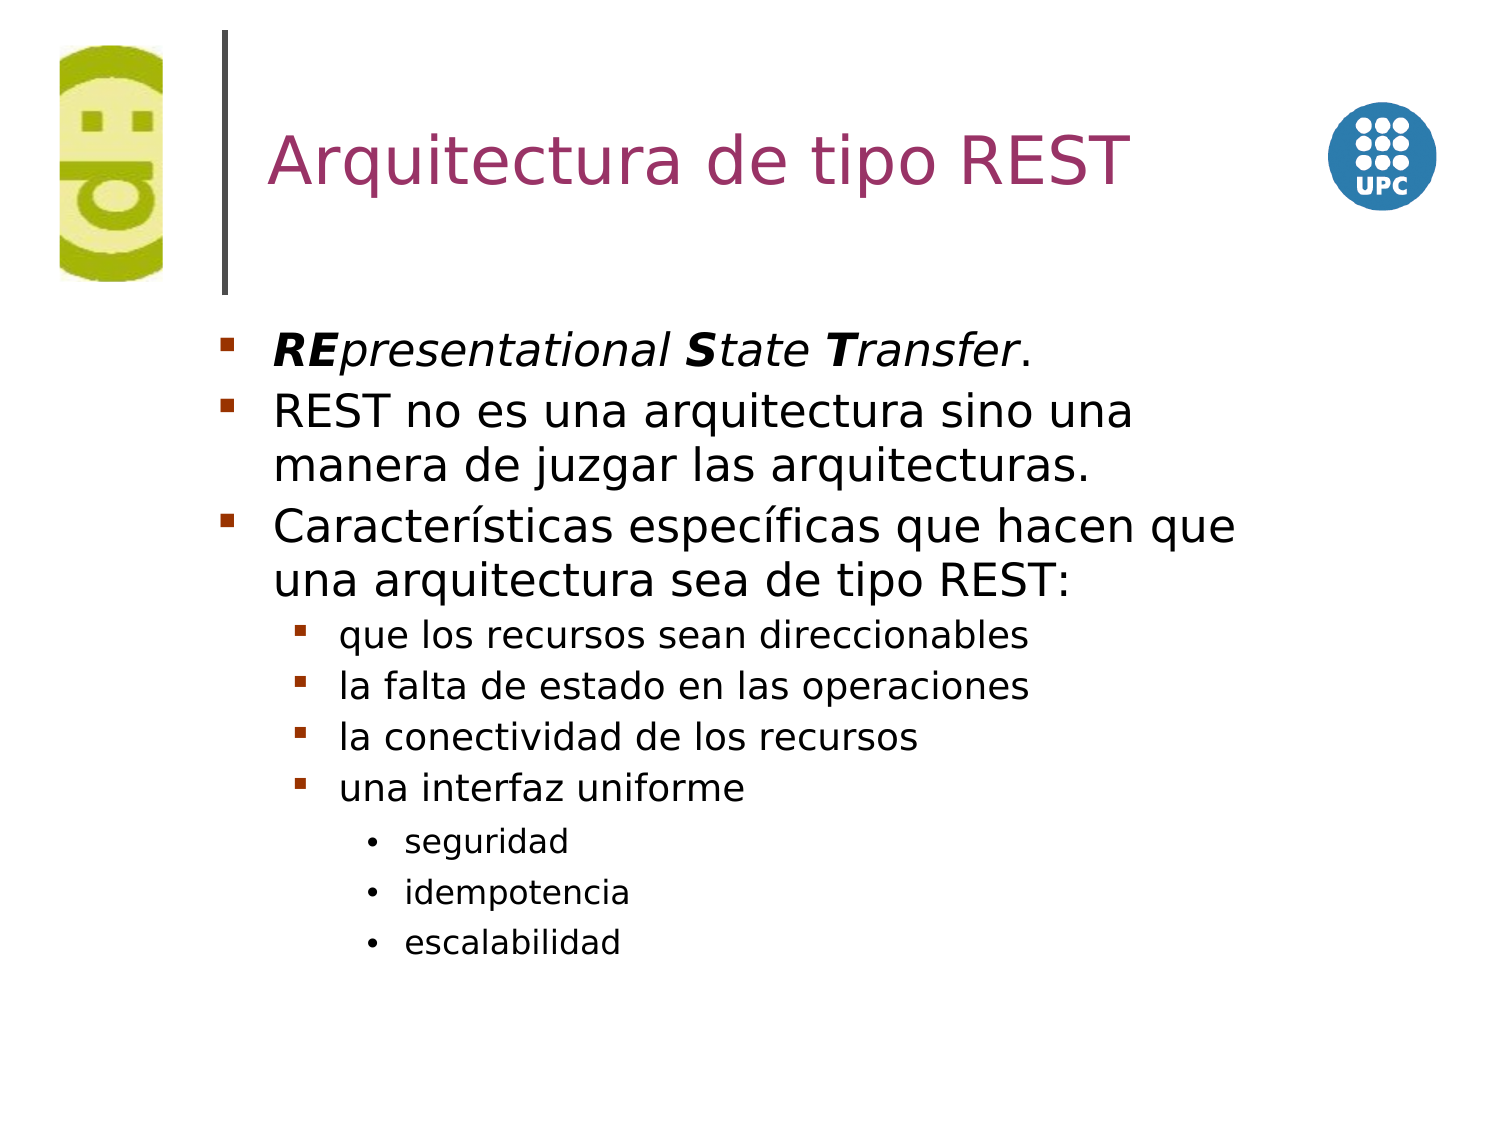

# Arquitectura de tipo REST
REpresentational State Transfer.
REST no es una arquitectura sino una manera de juzgar las arquitecturas.
Características específicas que hacen que una arquitectura sea de tipo REST:
que los recursos sean direccionables
la falta de estado en las operaciones
la conectividad de los recursos
una interfaz uniforme
seguridad
idempotencia
escalabilidad